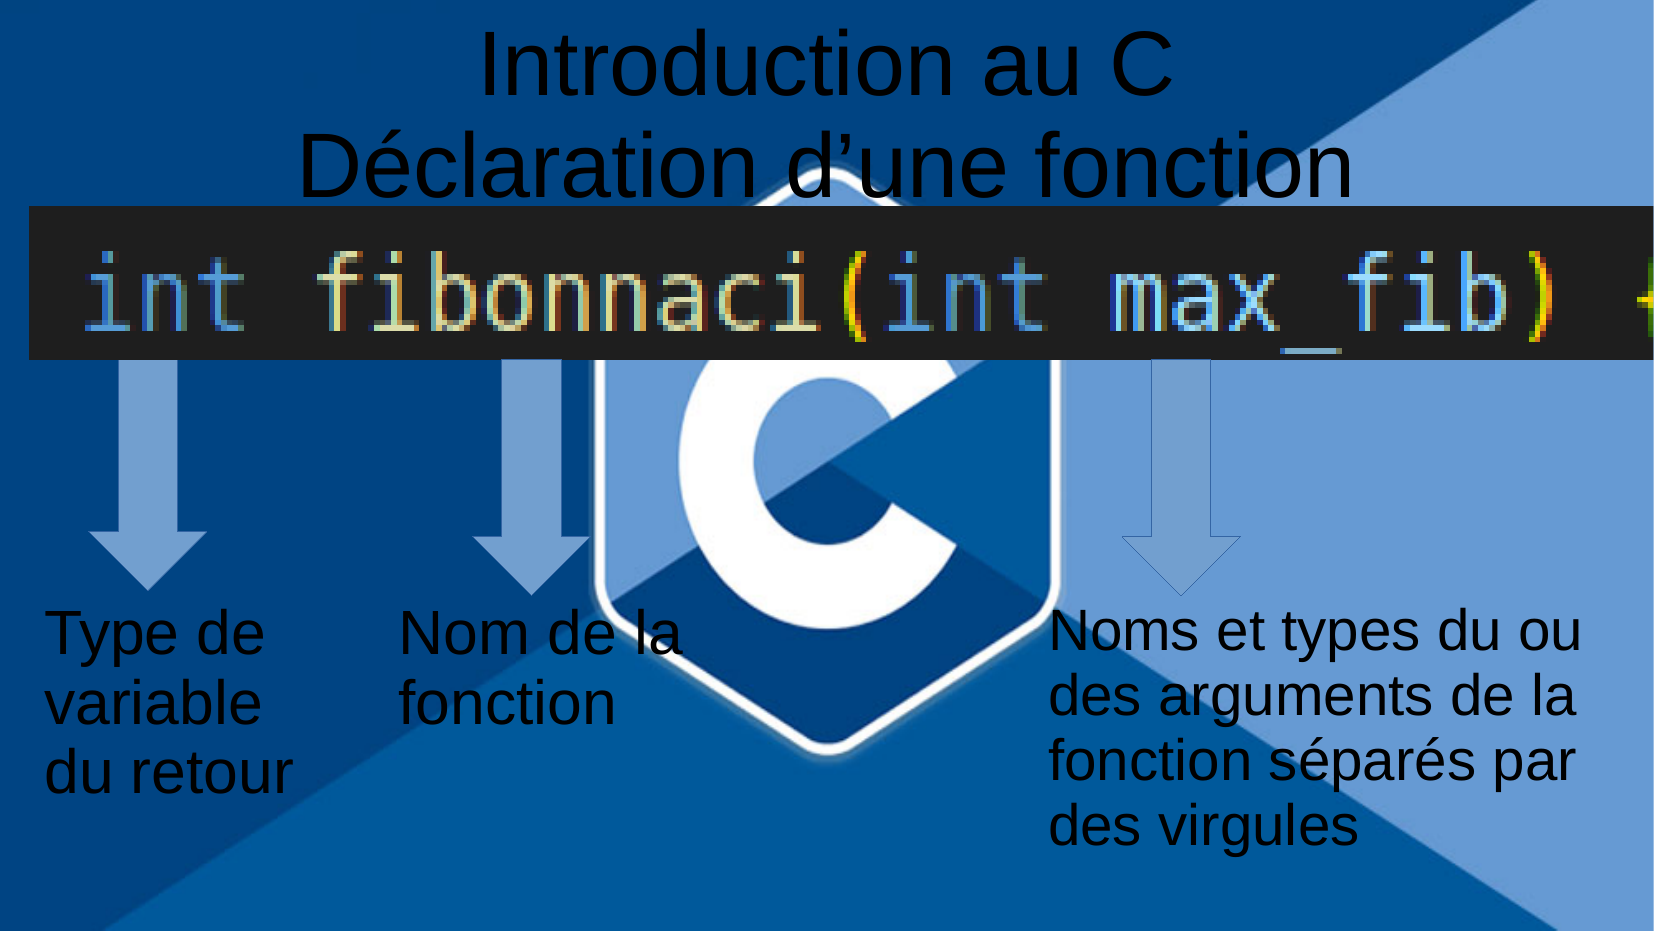

# Introduction au C Déclaration d’une fonction
Type de variable du retour
Nom de la fonction
Noms et types du ou des arguments de la fonction séparés par des virgules